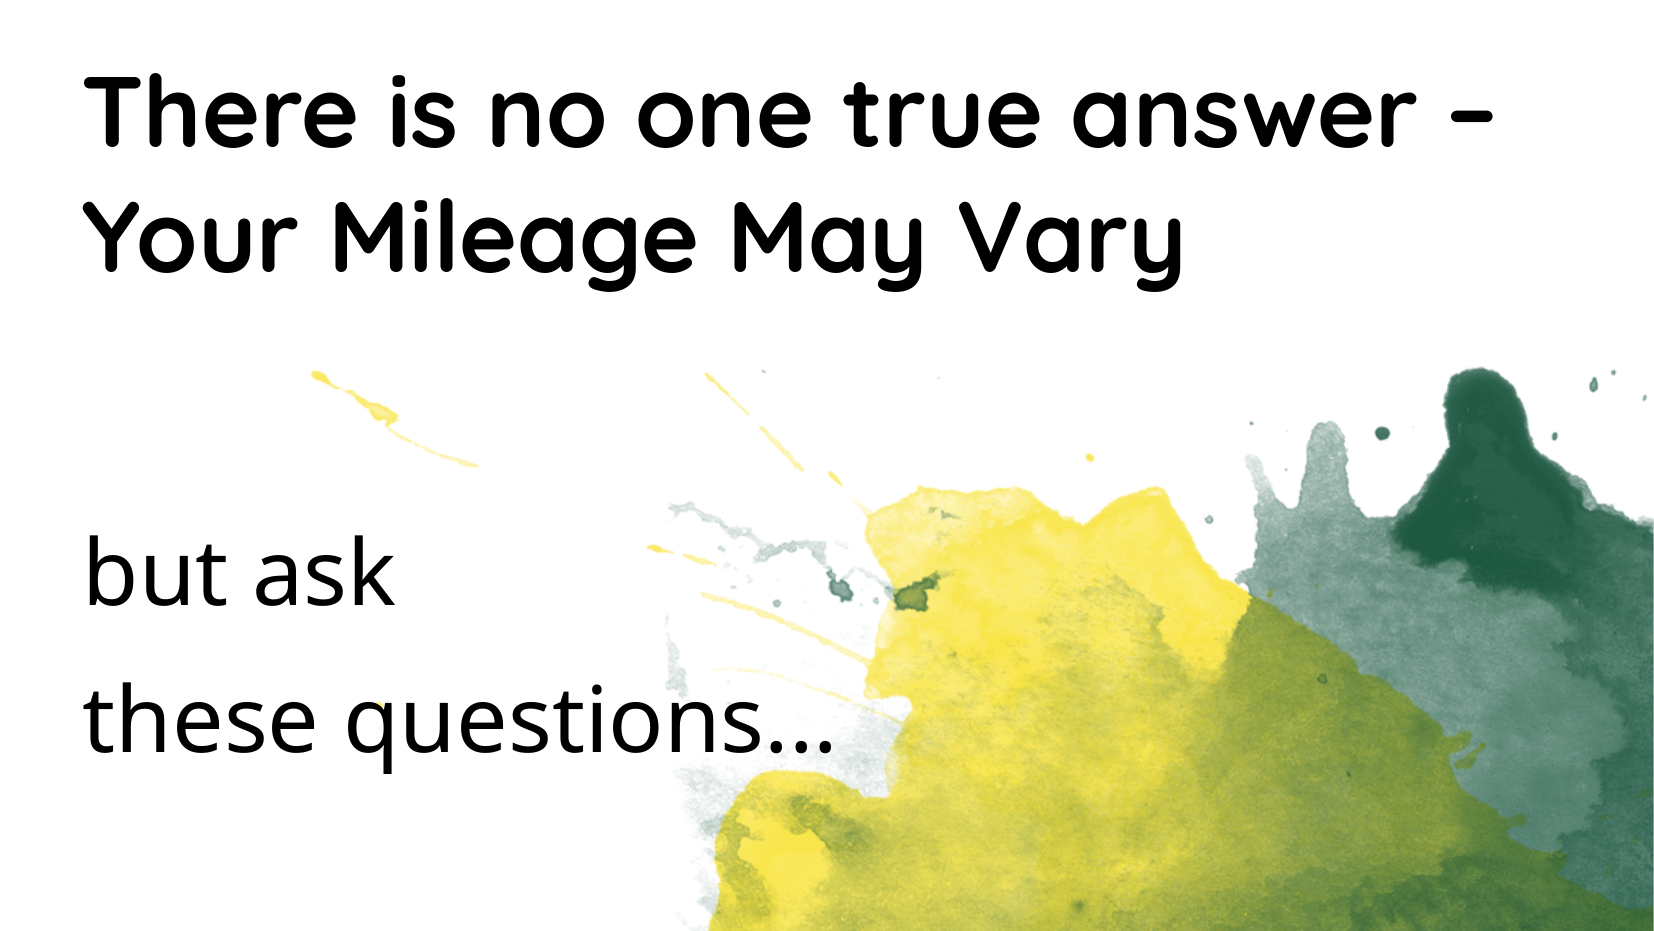

There is no one true answer – Your Mileage May Vary
# but ask
these questions...